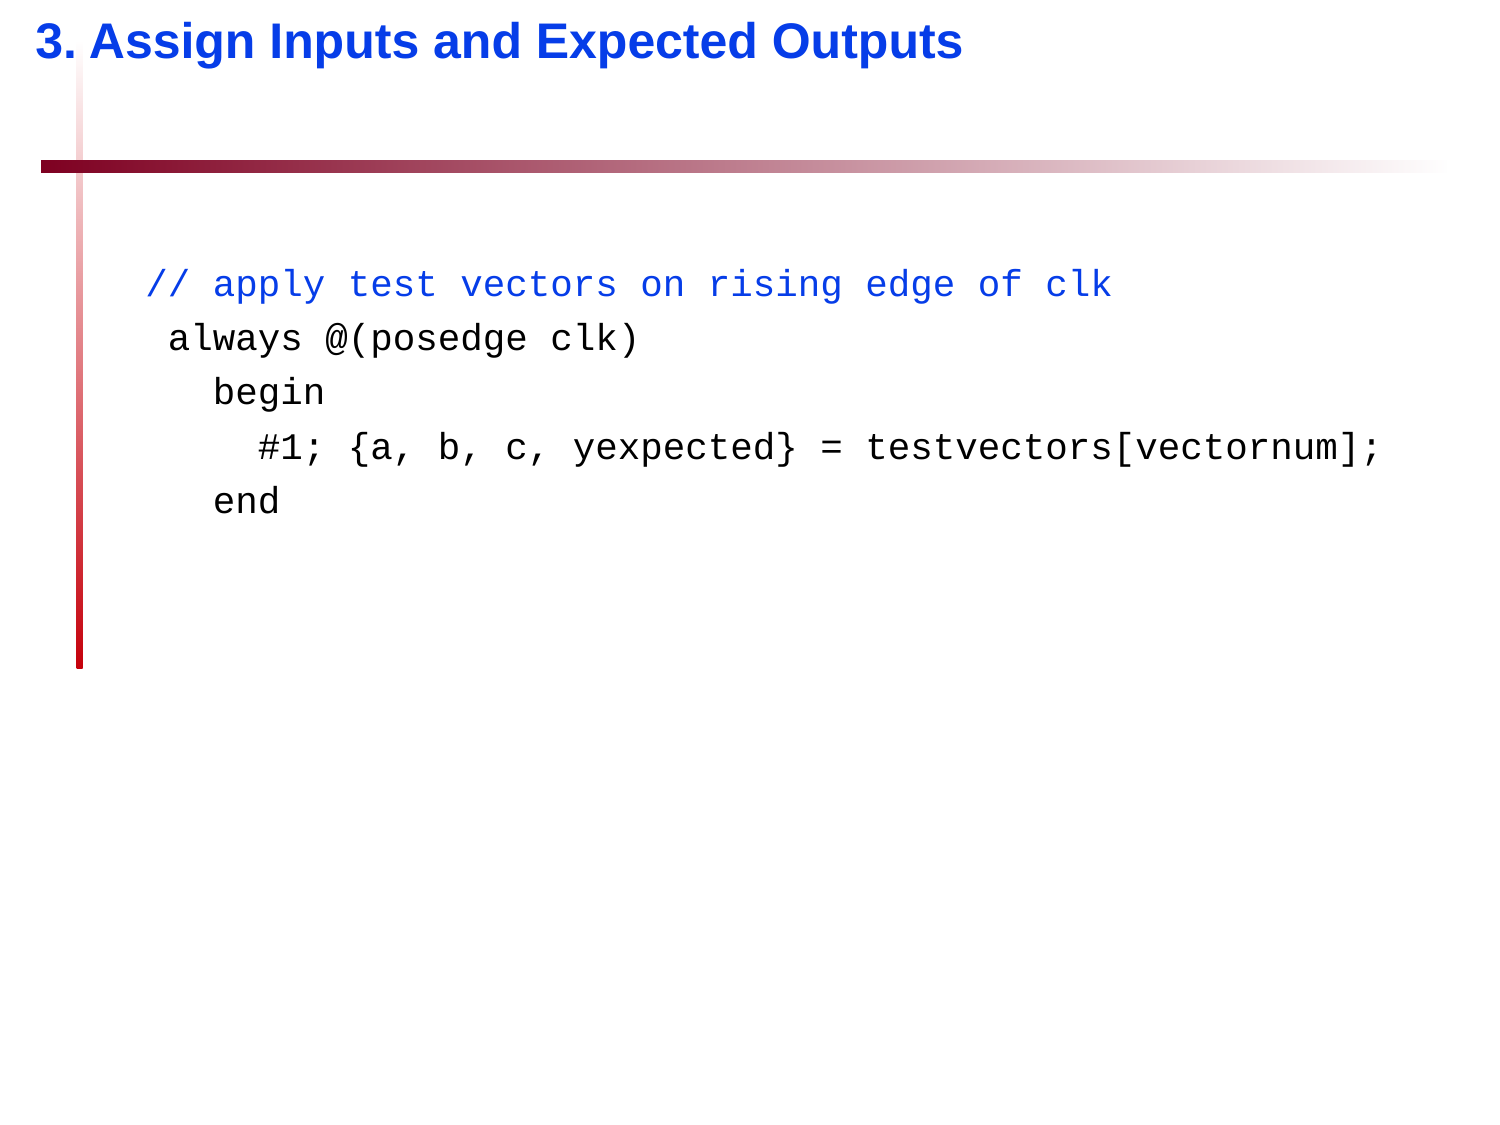

# 3. Assign Inputs and Expected Outputs
 // apply test vectors on rising edge of clk
 always @(posedge clk)
 begin
 #1; {a, b, c, yexpected} = testvectors[vectornum];
 end